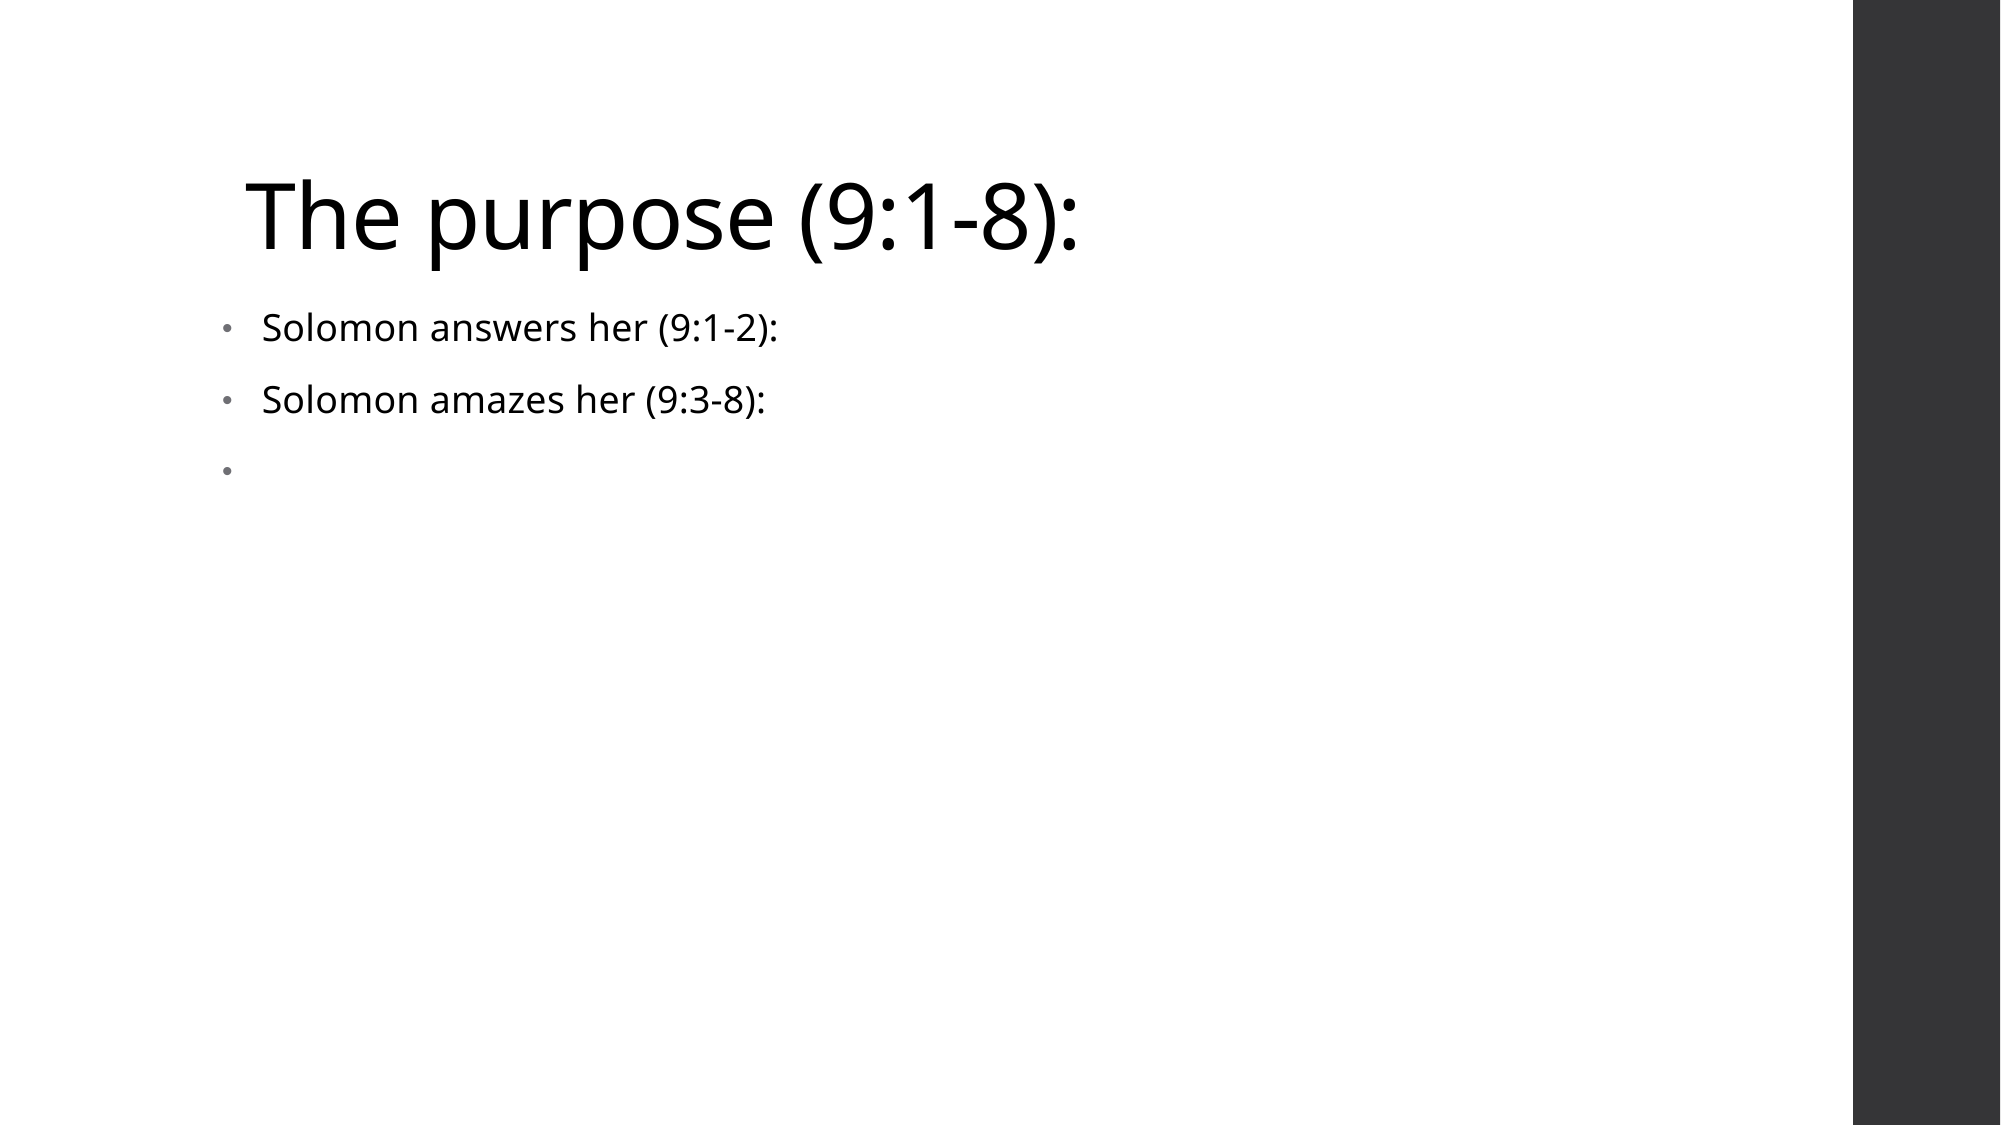

# The purpose (9:1-8):
 Solomon answers her (9:1-2):
 Solomon amazes her (9:3-8):